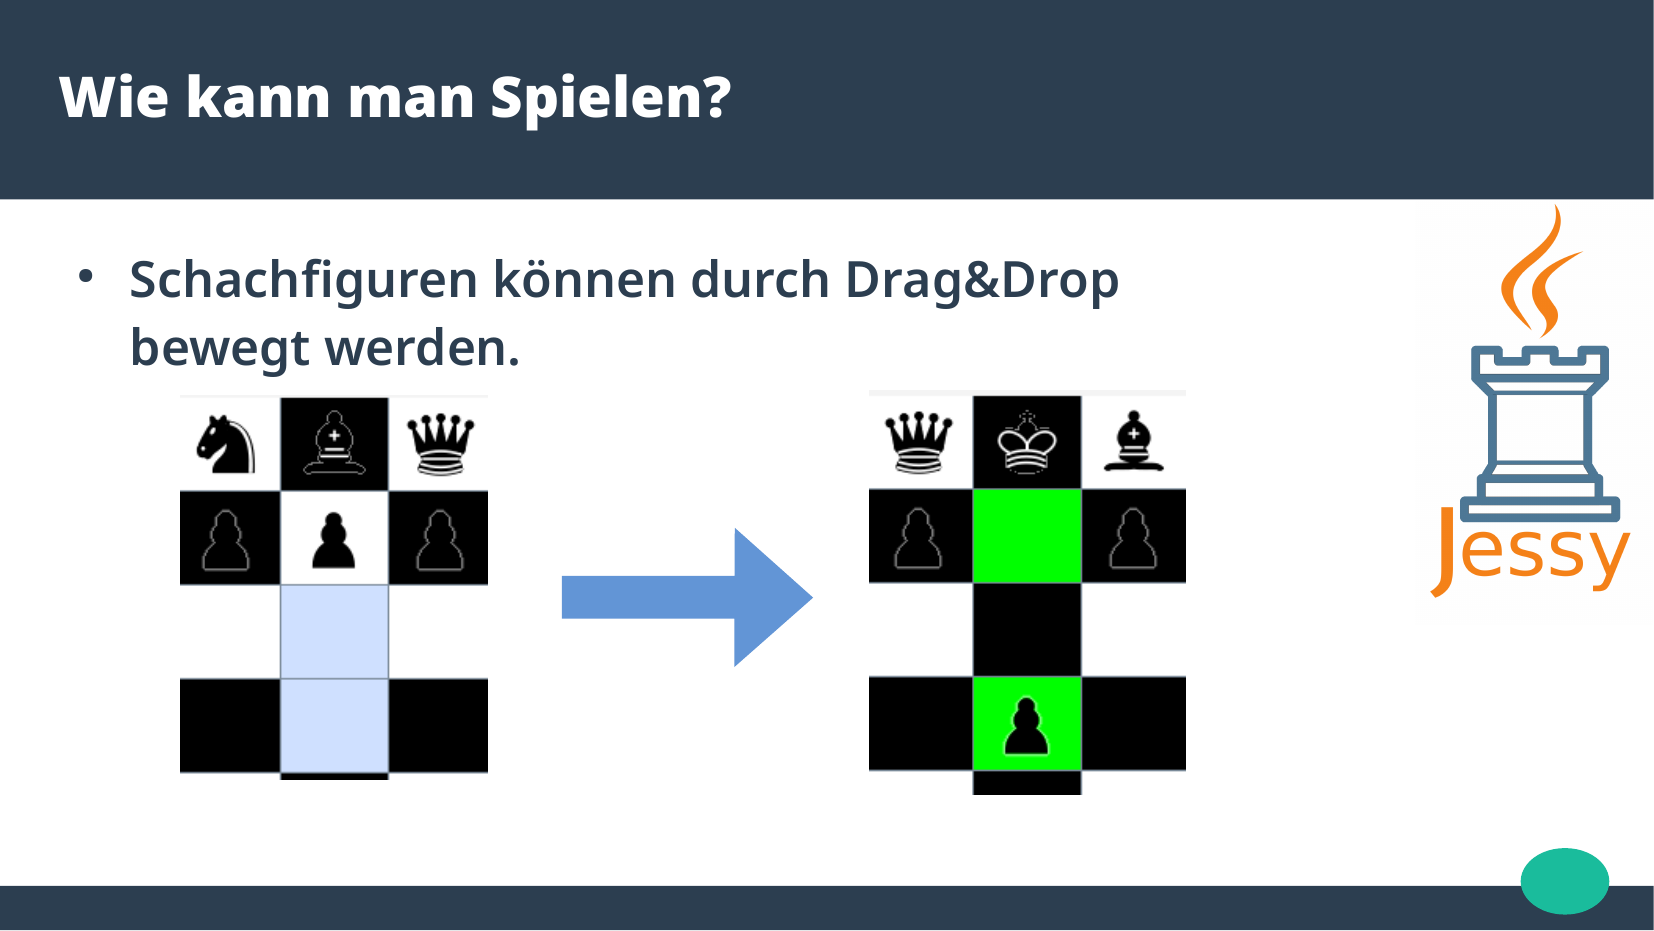

# Wie kann man Spielen?
Schachfiguren können durch Drag&Drop
bewegt werden.